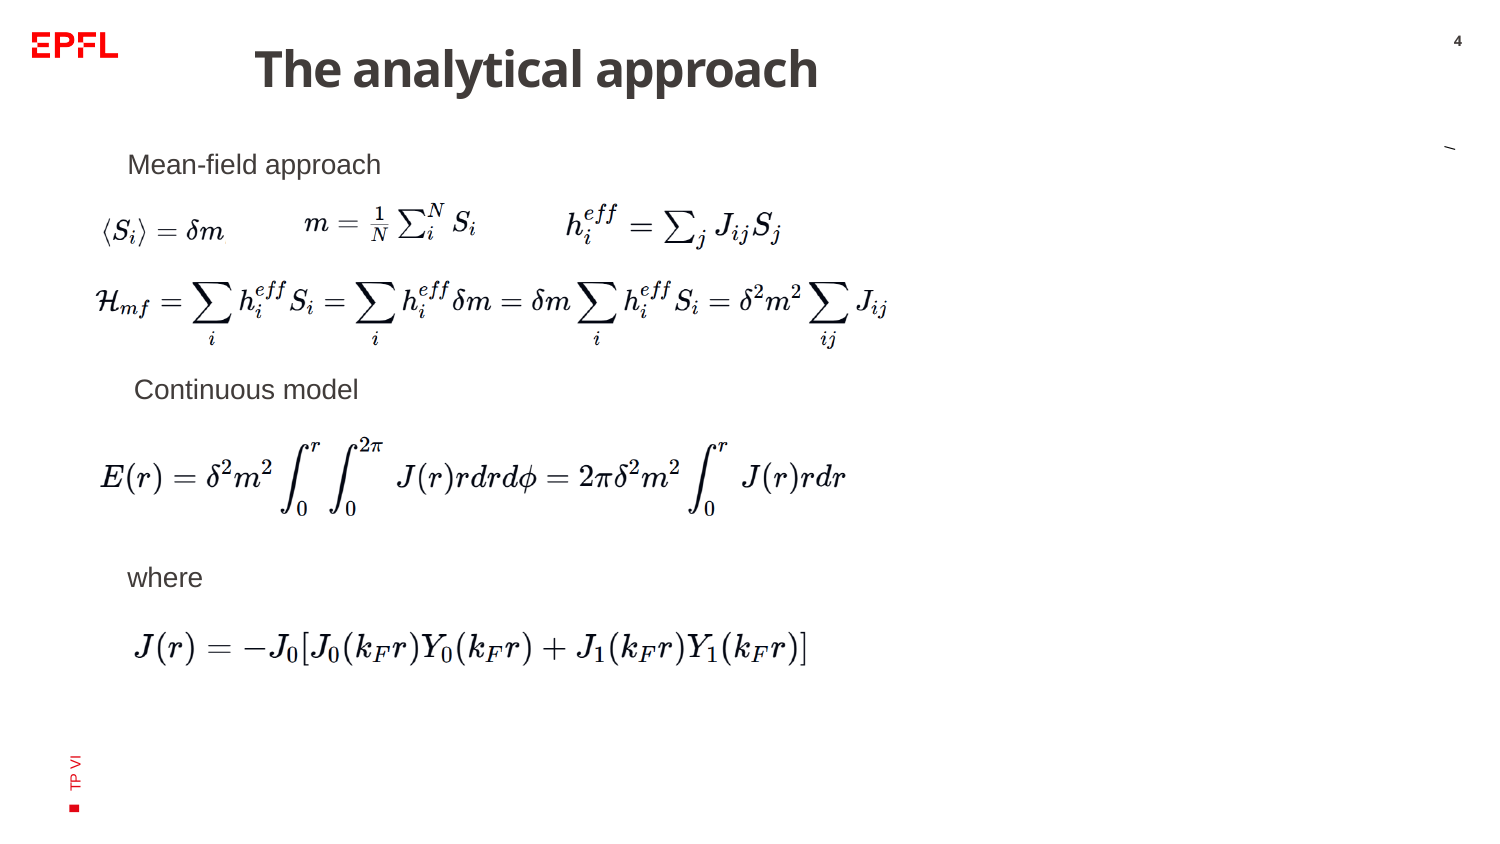

4
# The analytical approach
Mean-field approach
Continuous model
/
TP VI
where